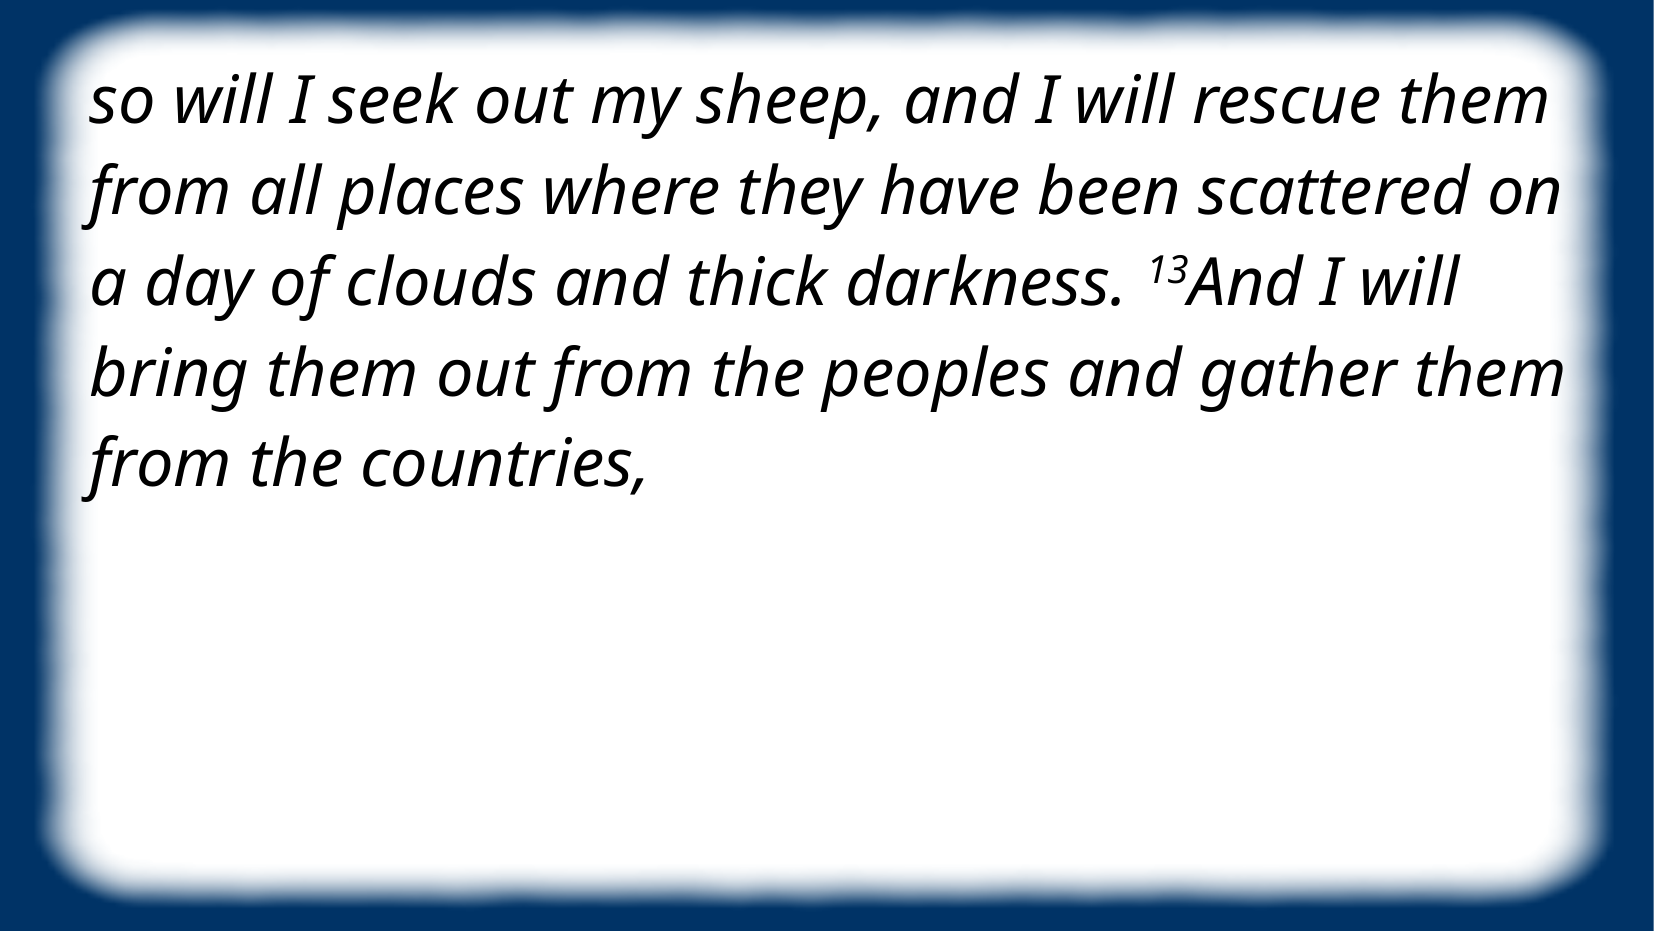

so will I seek out my sheep, and I will rescue them from all places where they have been scattered on a day of clouds and thick darkness. 13And I will bring them out from the peoples and gather them from the countries,